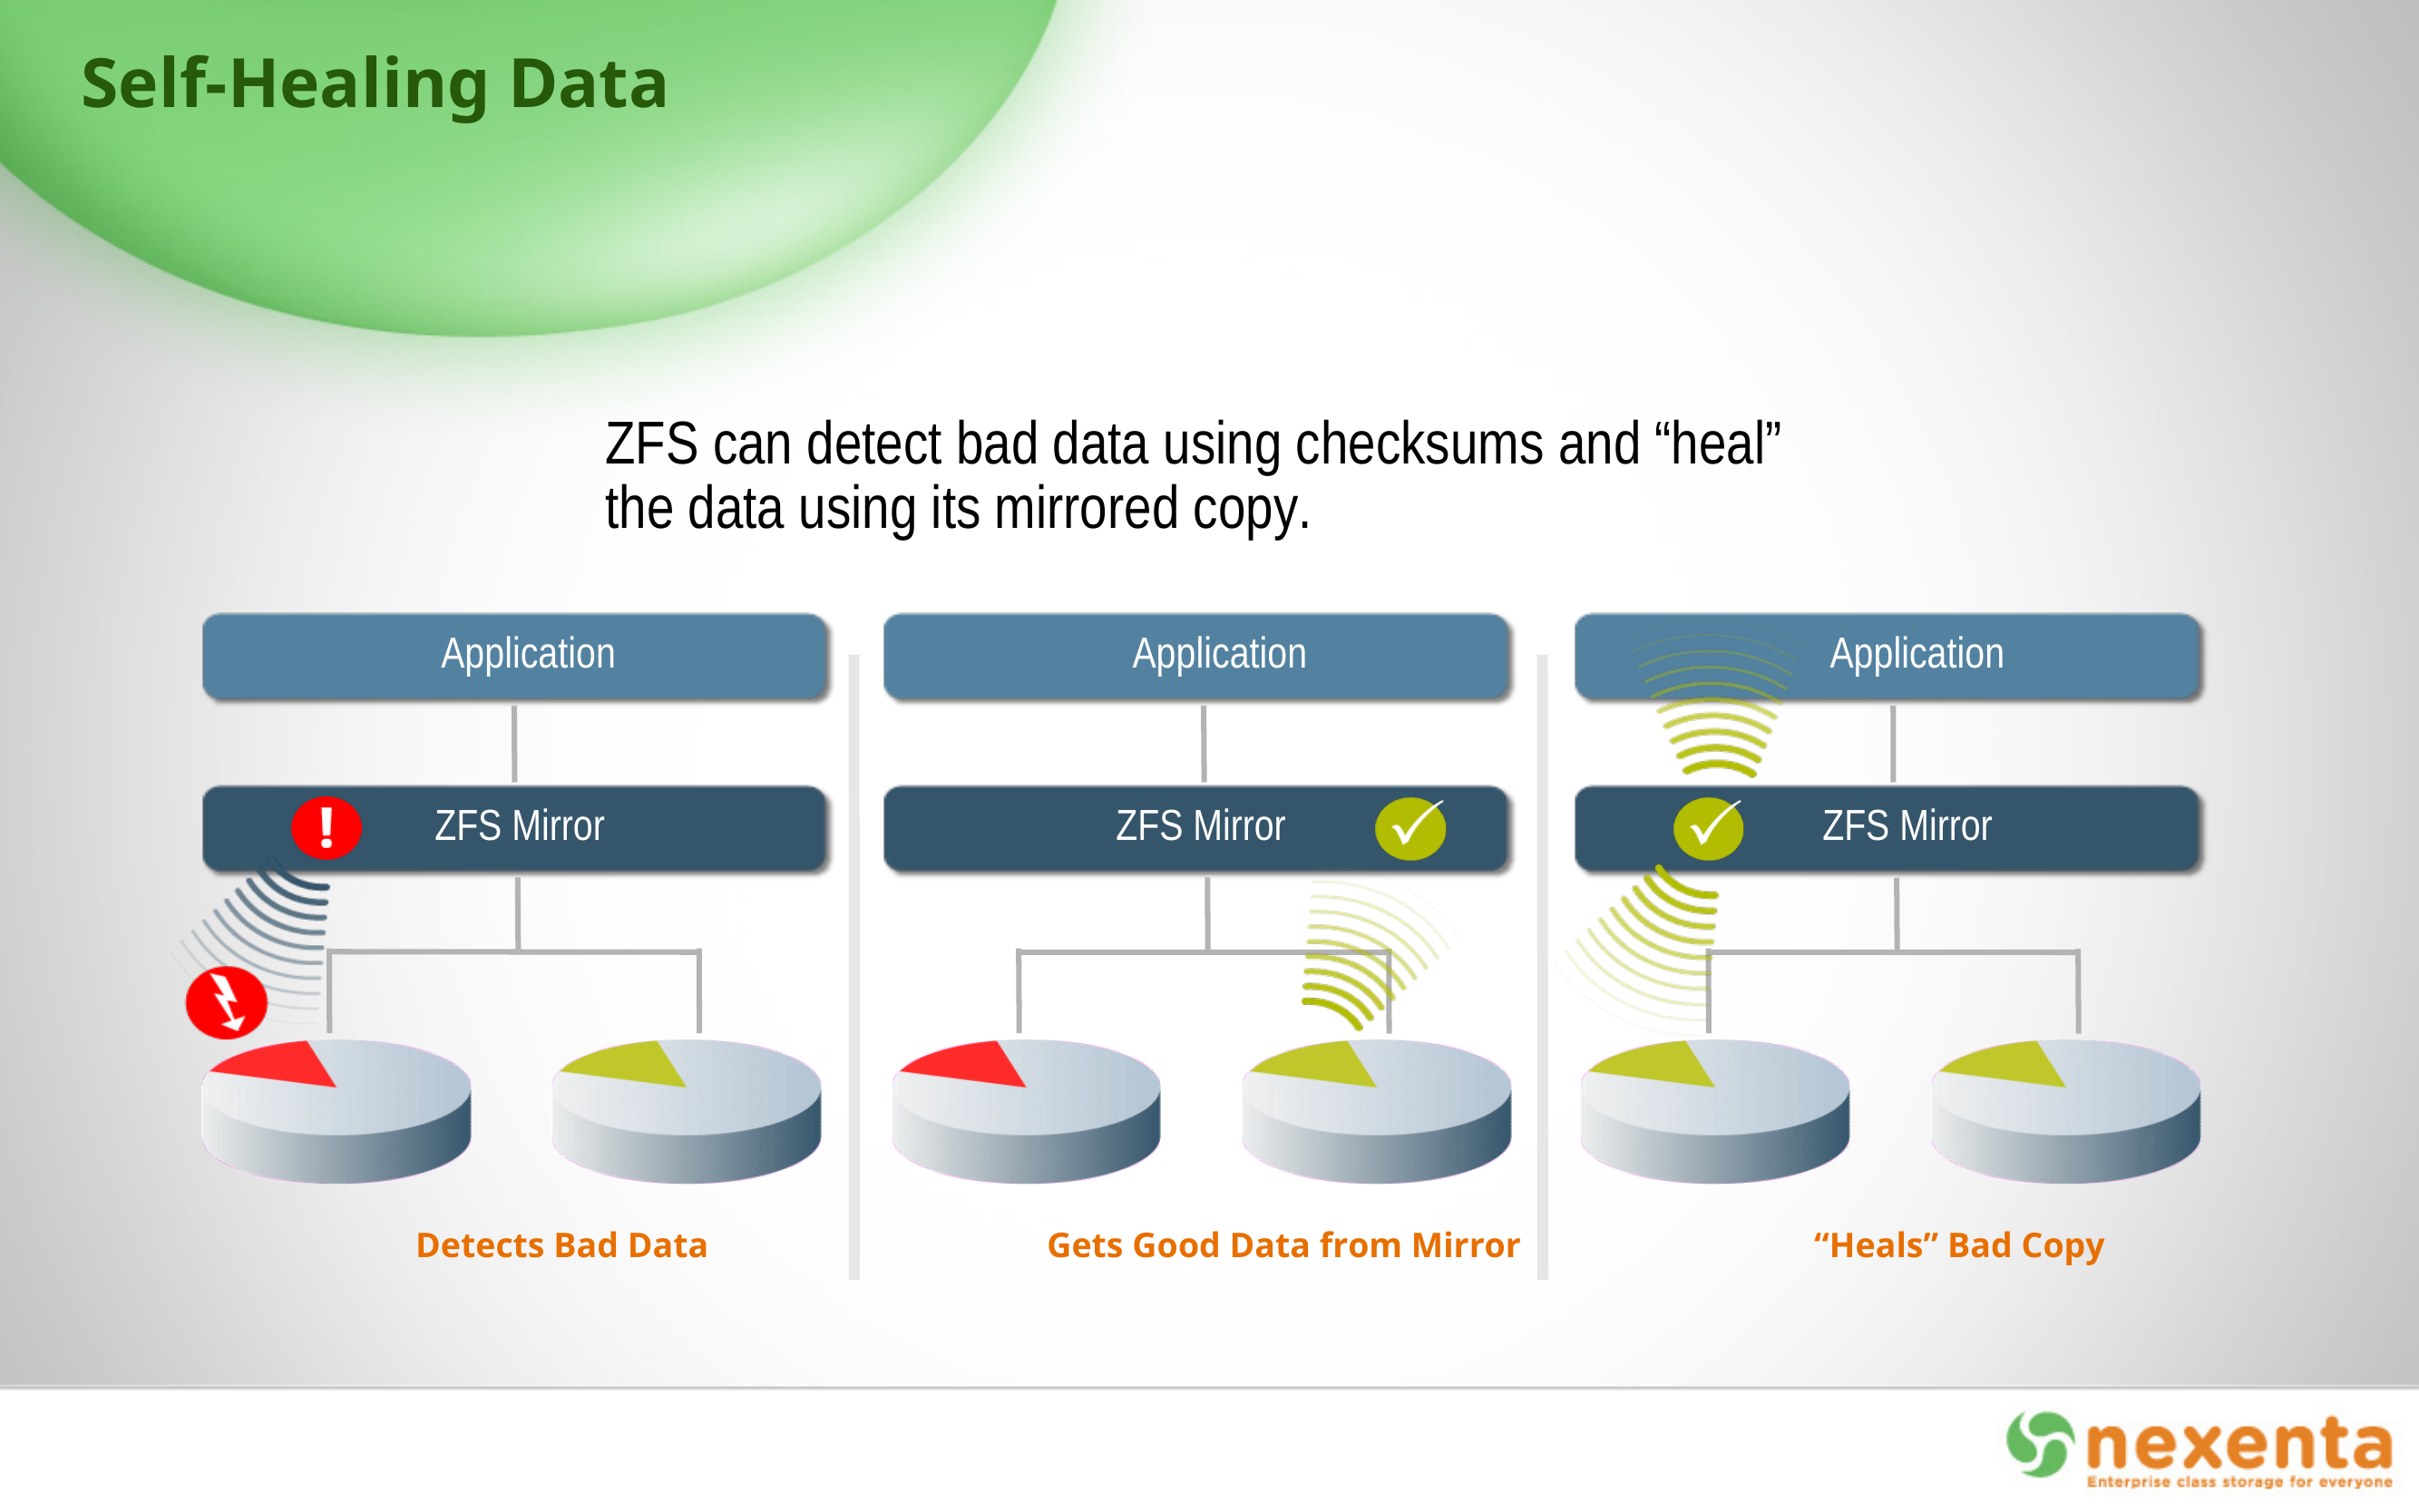

Self-Healing Data
ZFS can detect bad data using checksums and “heal”
the data using its mirrored copy.
Application
Application
Application
ZFS Mirror
ZFS Mirror
ZFS Mirror
Detects Bad Data
Gets Good Data from Mirror
“Heals” Bad Copy